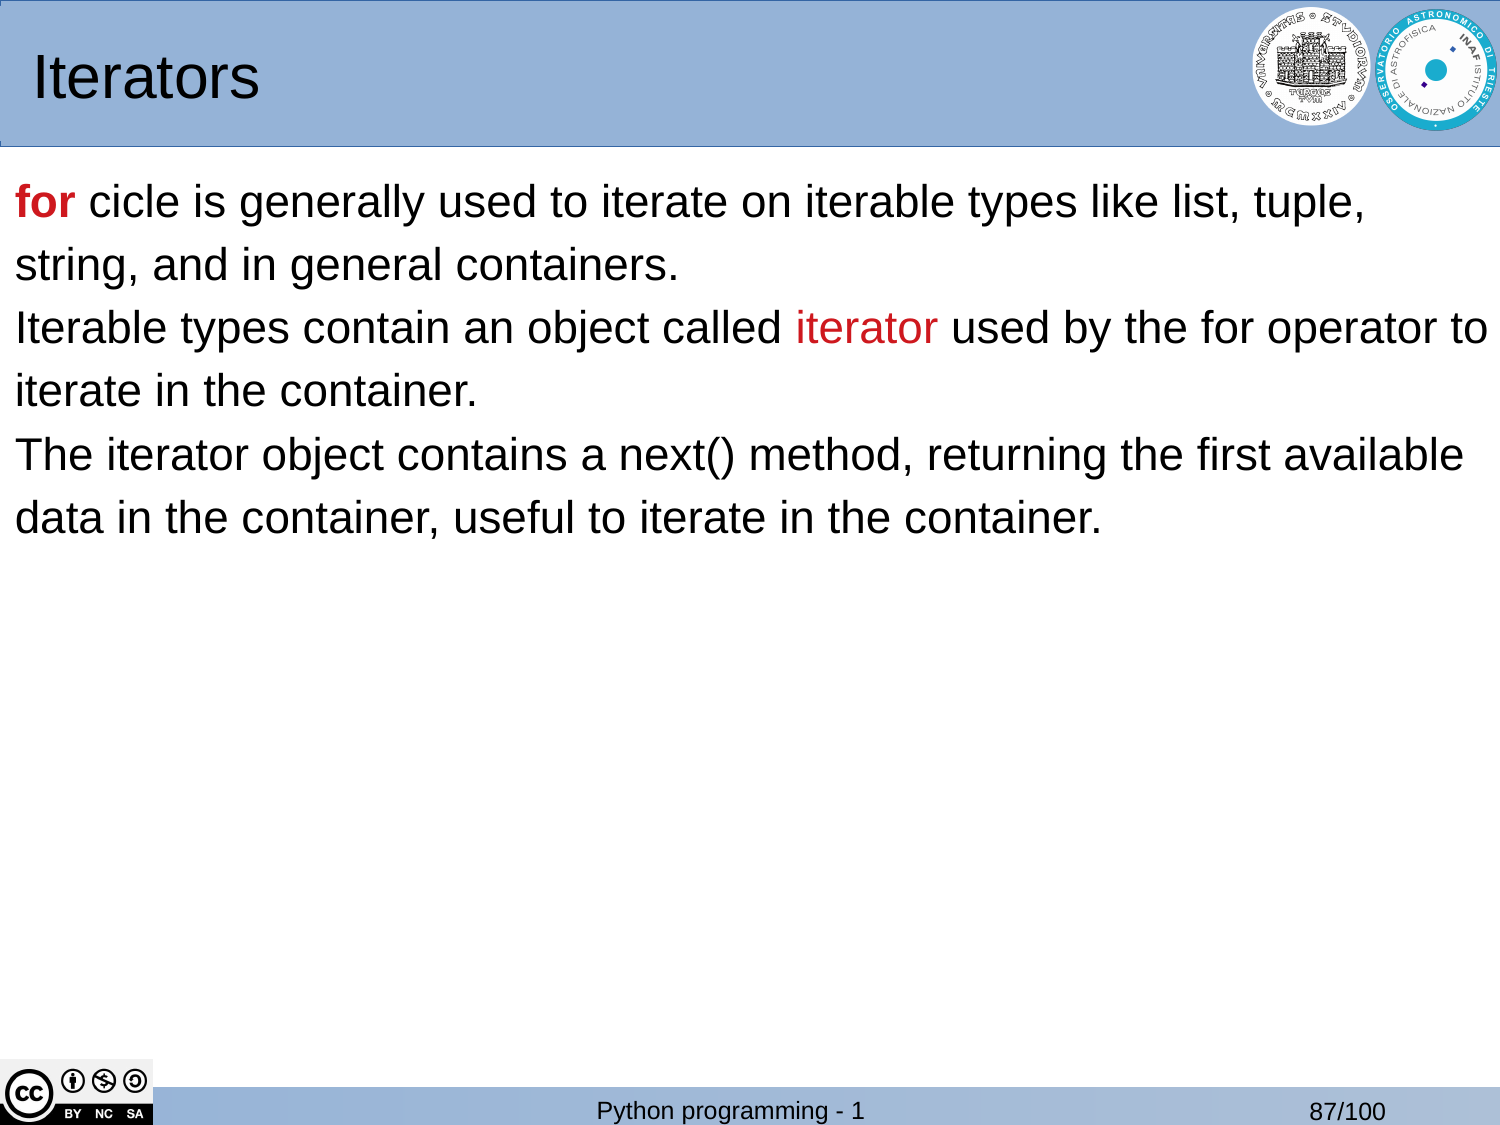

Iterators
# for cicle is generally used to iterate on iterable types like list, tuple, string, and in general containers.
Iterable types contain an object called iterator used by the for operator to iterate in the container.
The iterator object contains a next() method, returning the first available data in the container, useful to iterate in the container.